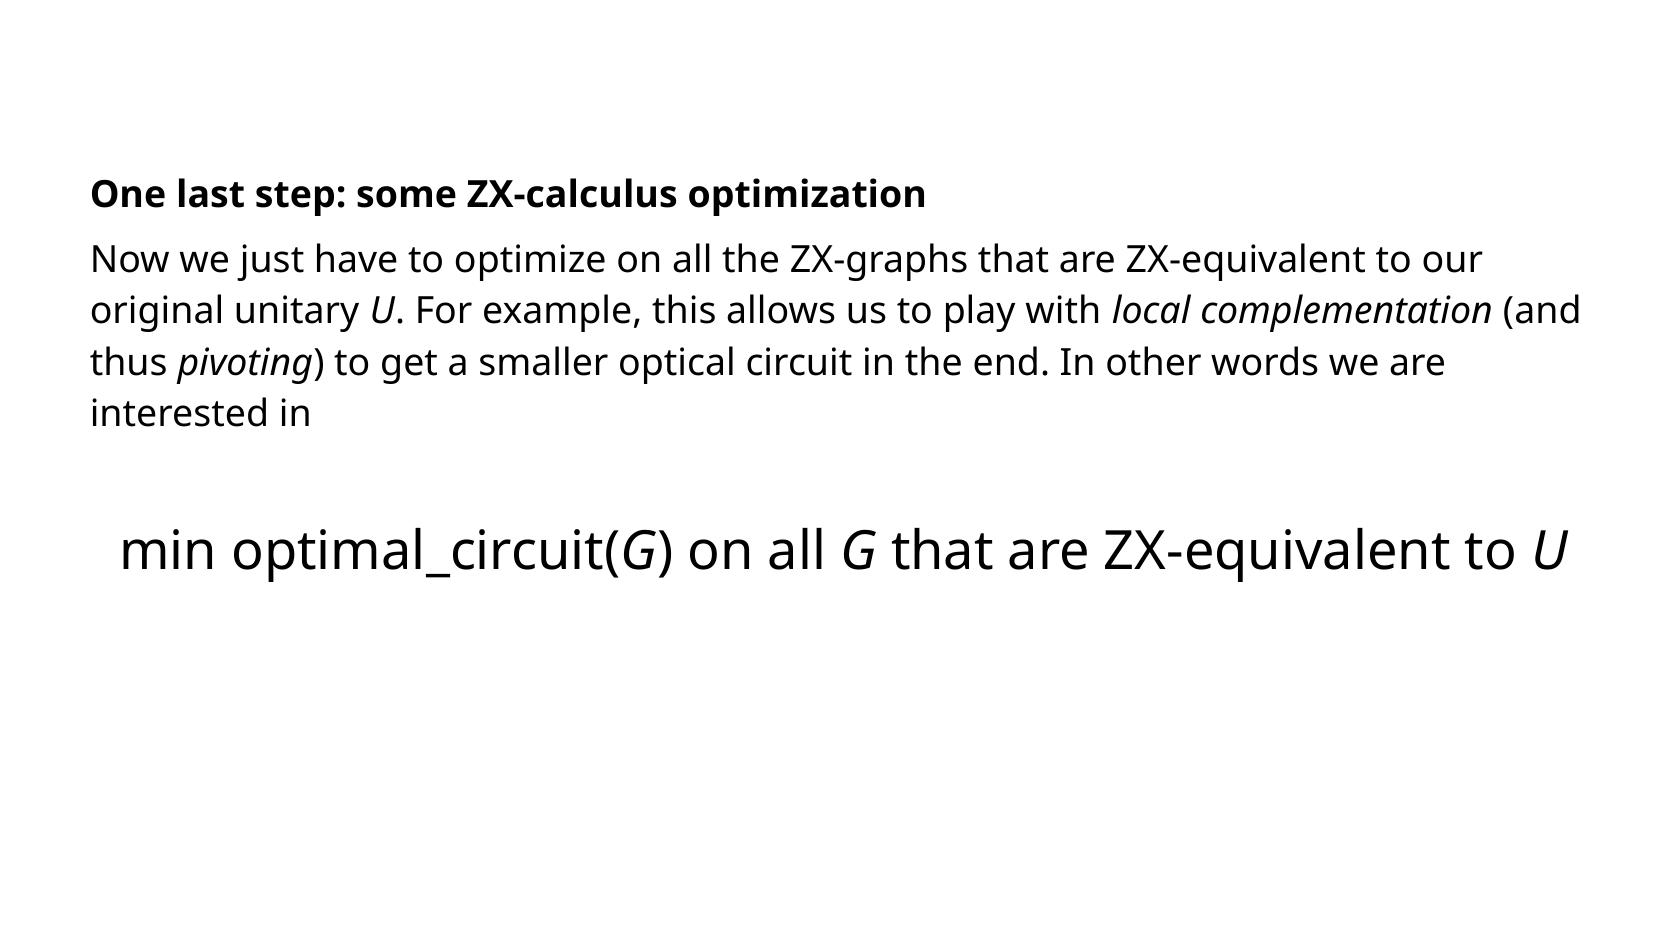

One last step: some ZX-calculus optimization
Now we just have to optimize on all the ZX-graphs that are ZX-equivalent to our original unitary U. For example, this allows us to play with local complementation (and thus pivoting) to get a smaller optical circuit in the end. In other words we are interested in
min optimal_circuit(G) on all G that are ZX-equivalent to U